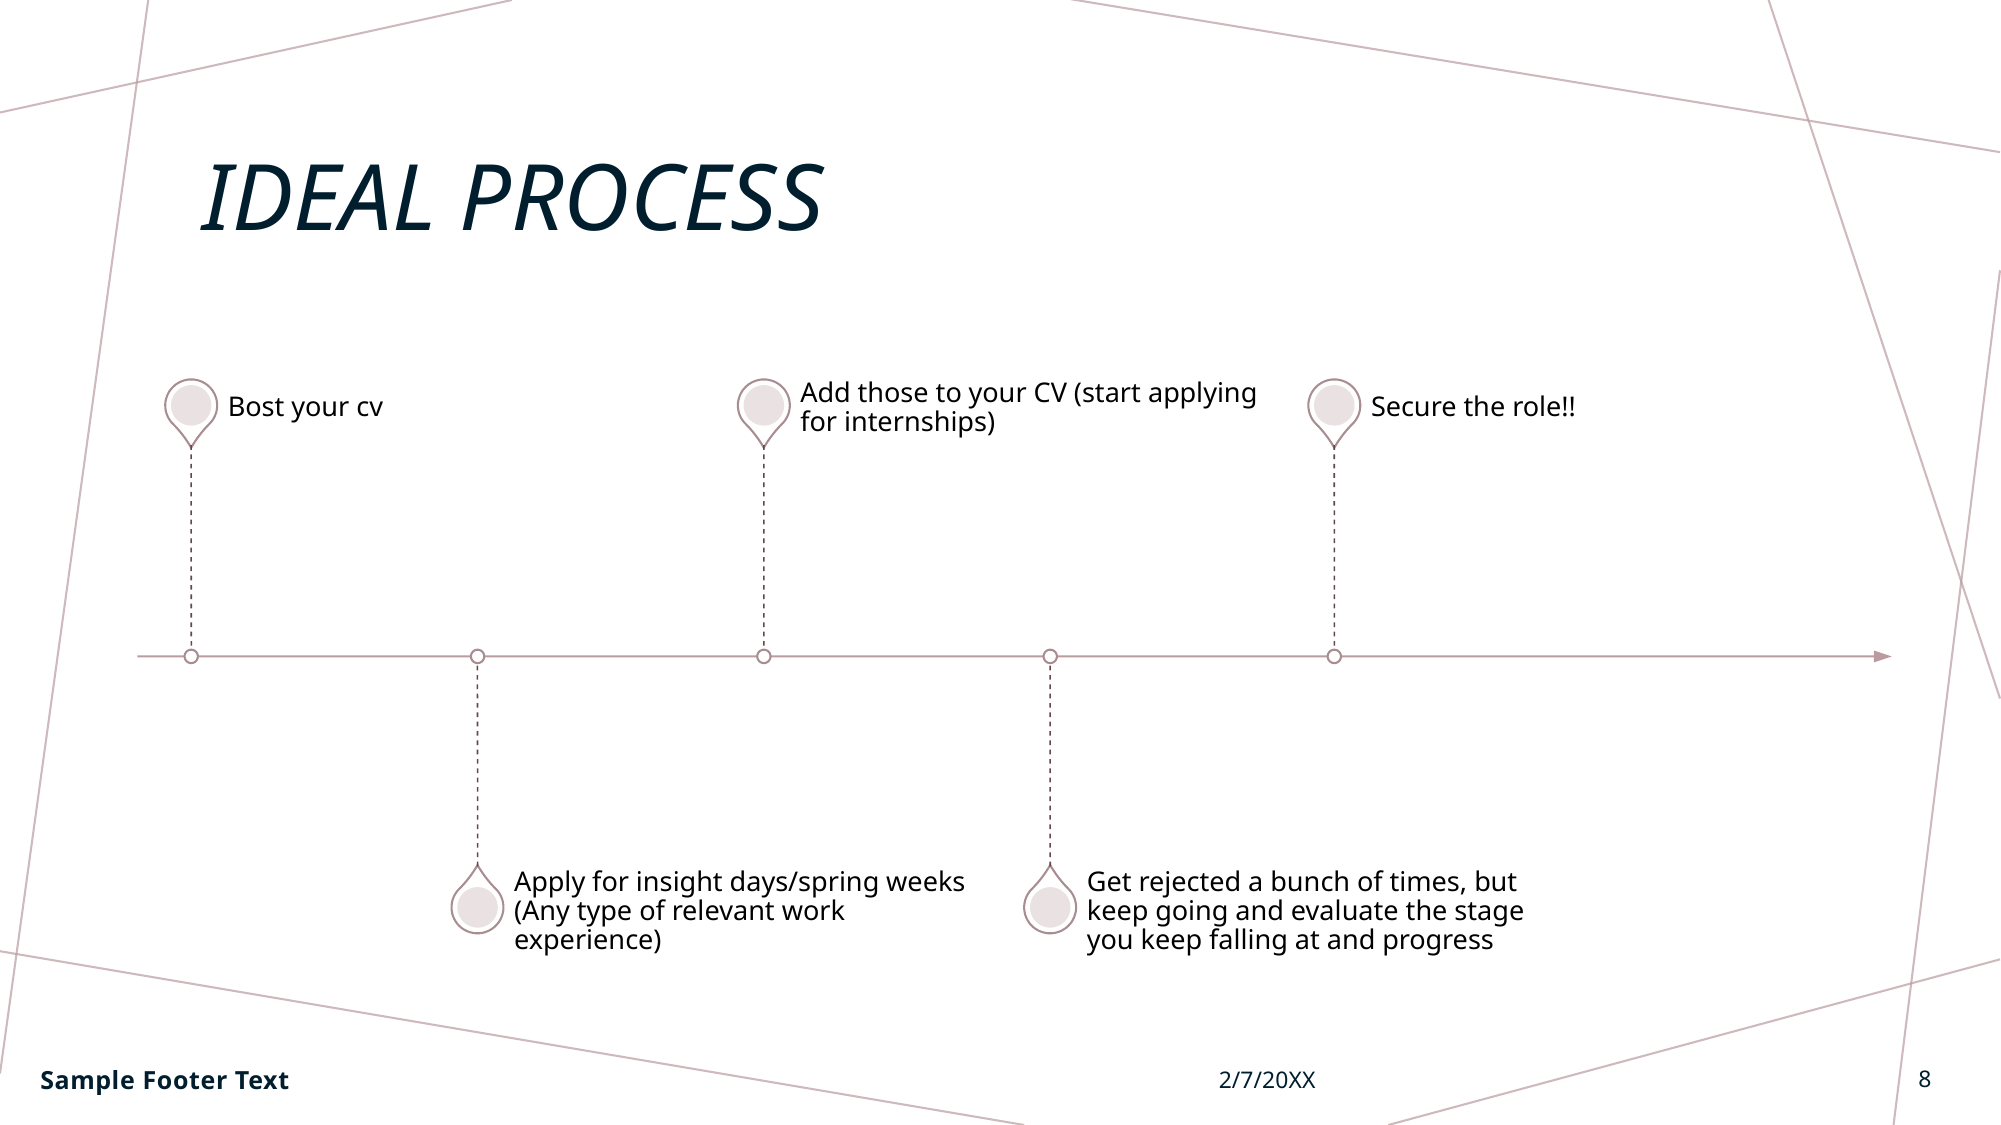

# Ideal Process
Bost your cv
Add those to your CV (start applying for internships)
Secure the role!!
Apply for insight days/spring weeks (Any type of relevant work experience)
Get rejected a bunch of times, but keep going and evaluate the stage you keep falling at and progress
Sample Footer Text
2/7/20XX